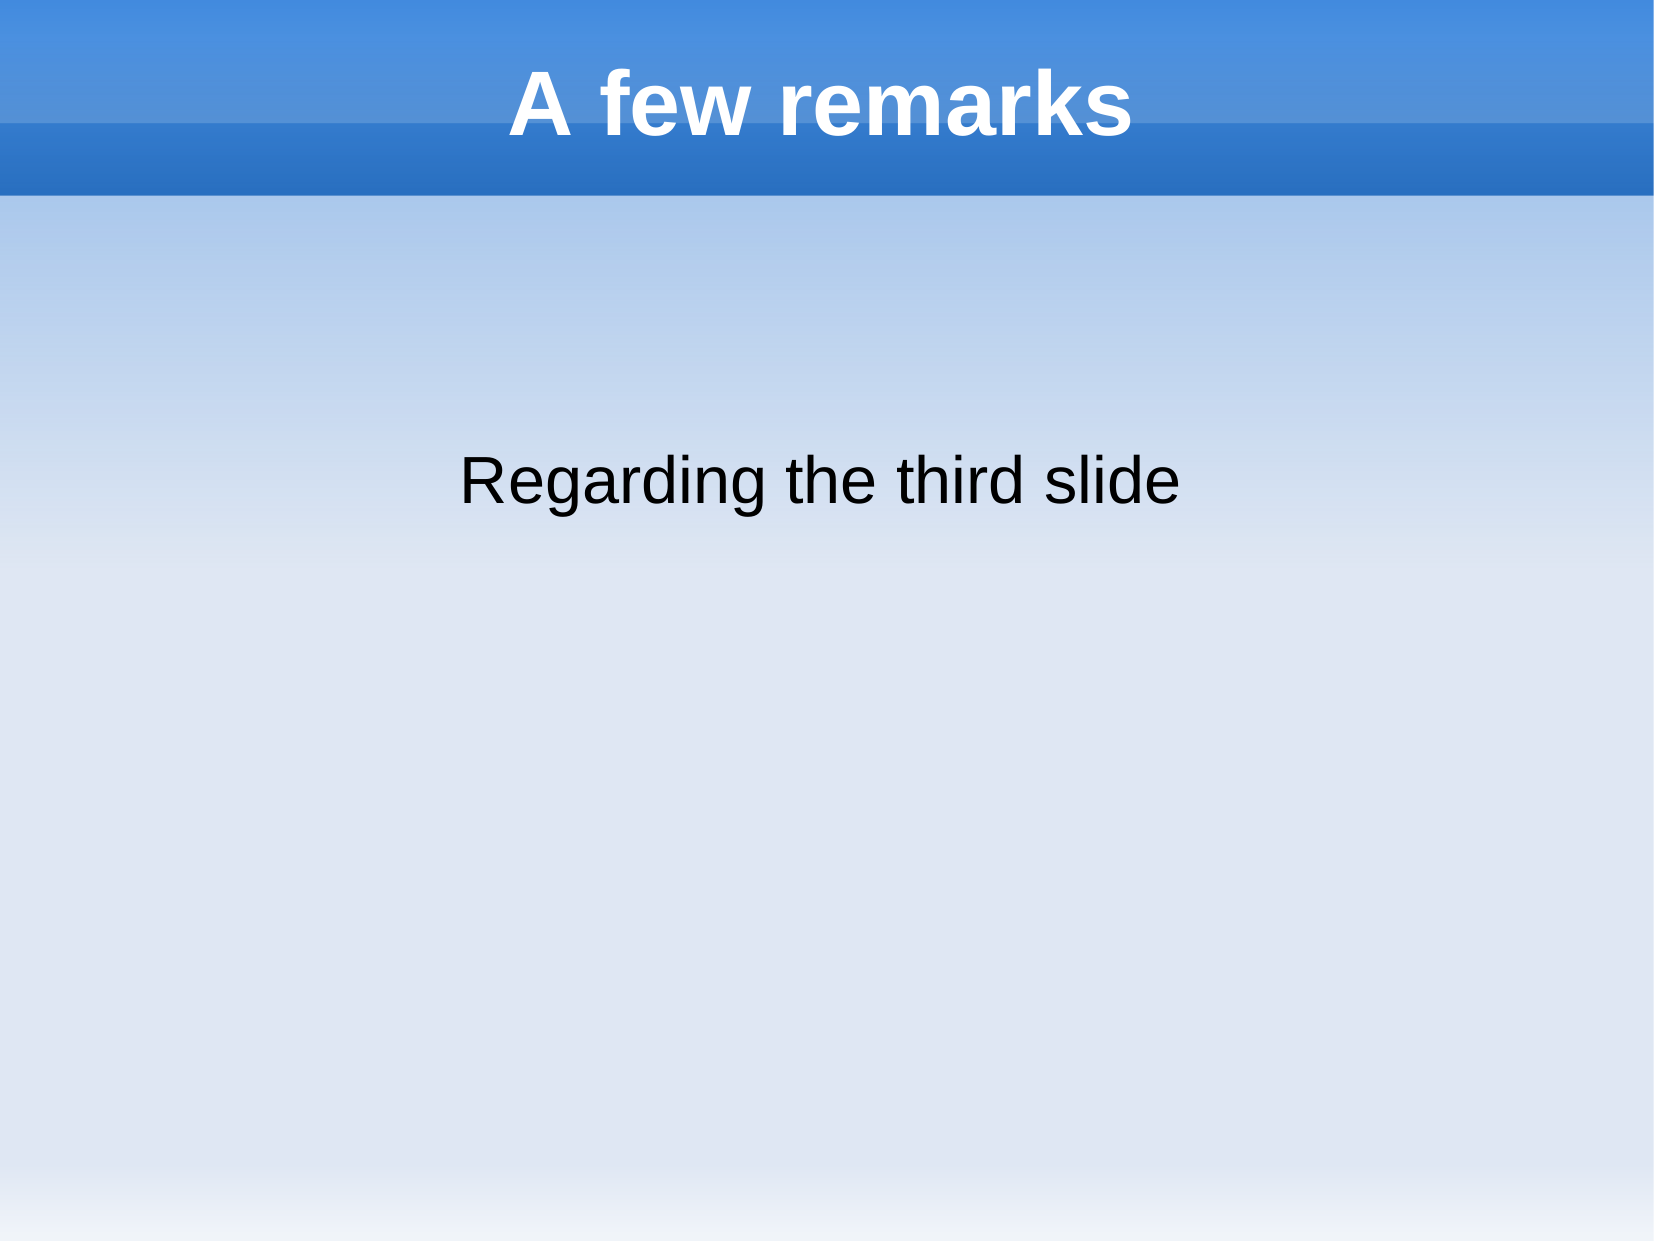

Regarding the third slide
# A few remarks